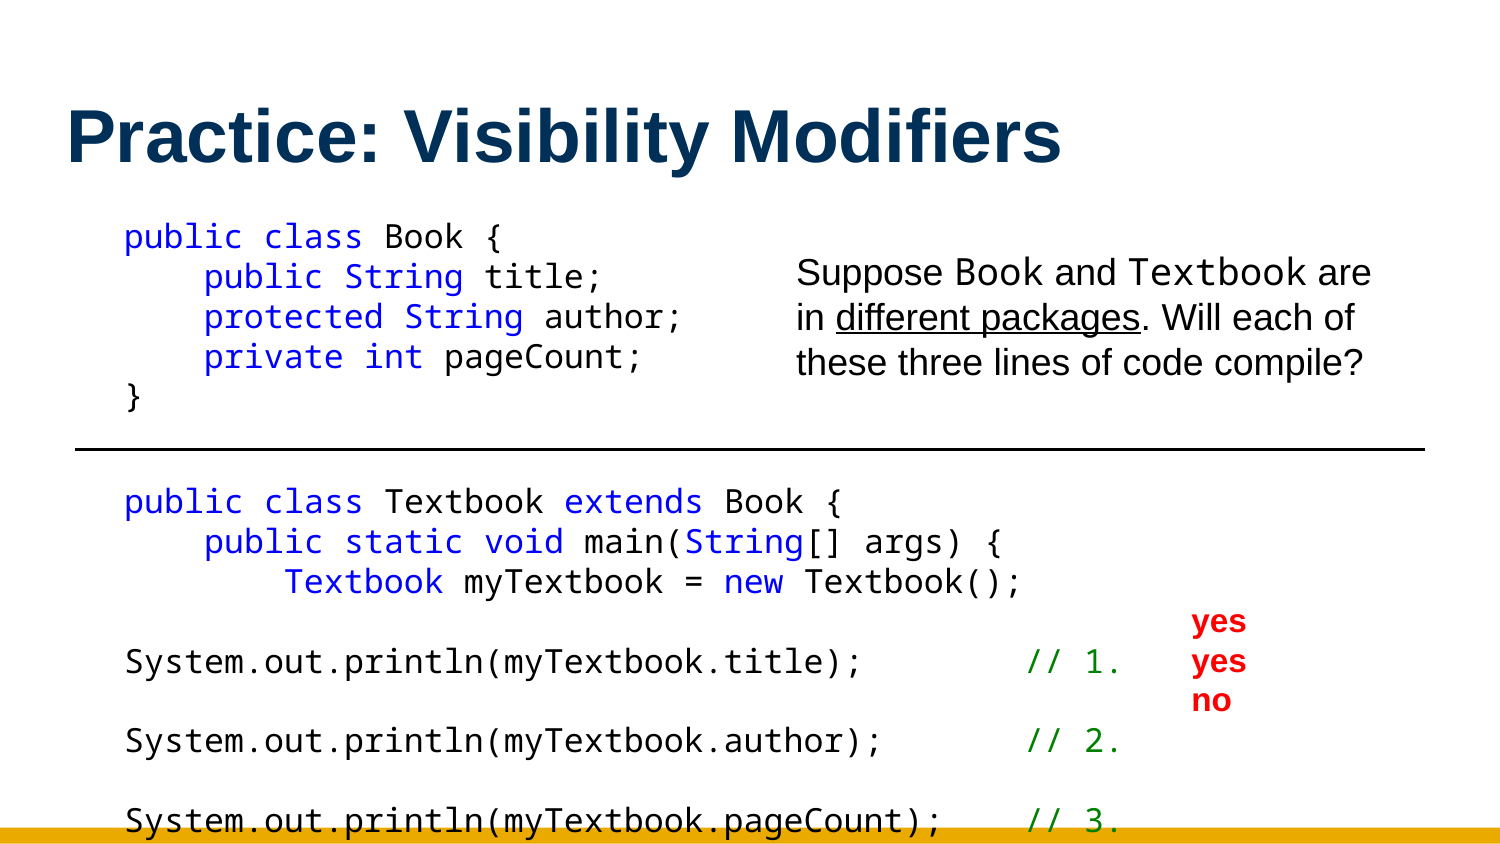

# Practice: Visibility Modifiers
public class Book {
    public String title;
    protected String author;
    private int pageCount;
}
Suppose Book and Textbook are in different packages. Will each of these three lines of code compile?
public class Textbook extends Book {
    public static void main(String[] args) {
        Textbook myTextbook = new Textbook();
        System.out.println(myTextbook.title); // 1.
        System.out.println(myTextbook.author); // 2.
        System.out.println(myTextbook.pageCount); // 3.
    }
}
yes
yes
no